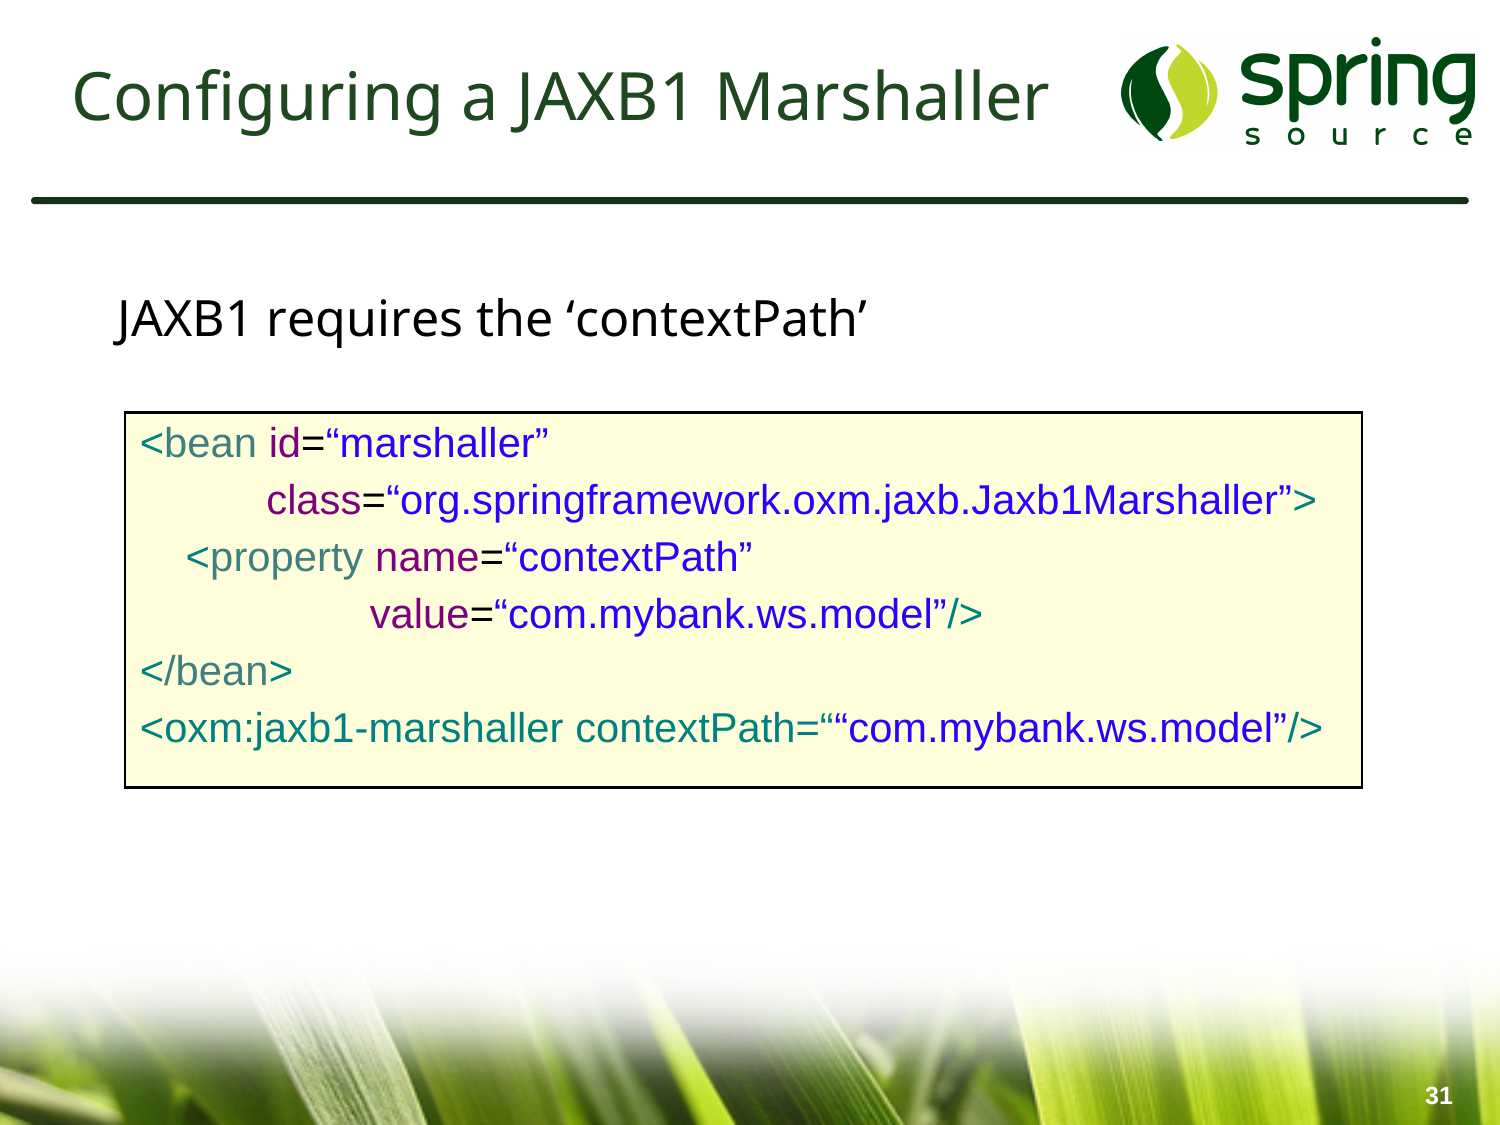

# Configuring a JAXB1 Marshaller
JAXB1 requires the ‘contextPath’
<bean id=“marshaller”
 class=“org.springframework.oxm.jaxb.Jaxb1Marshaller”>
 <property name=“contextPath”
 value=“com.mybank.ws.model”/>
</bean>
<oxm:jaxb1-marshaller contextPath=““com.mybank.ws.model”/>